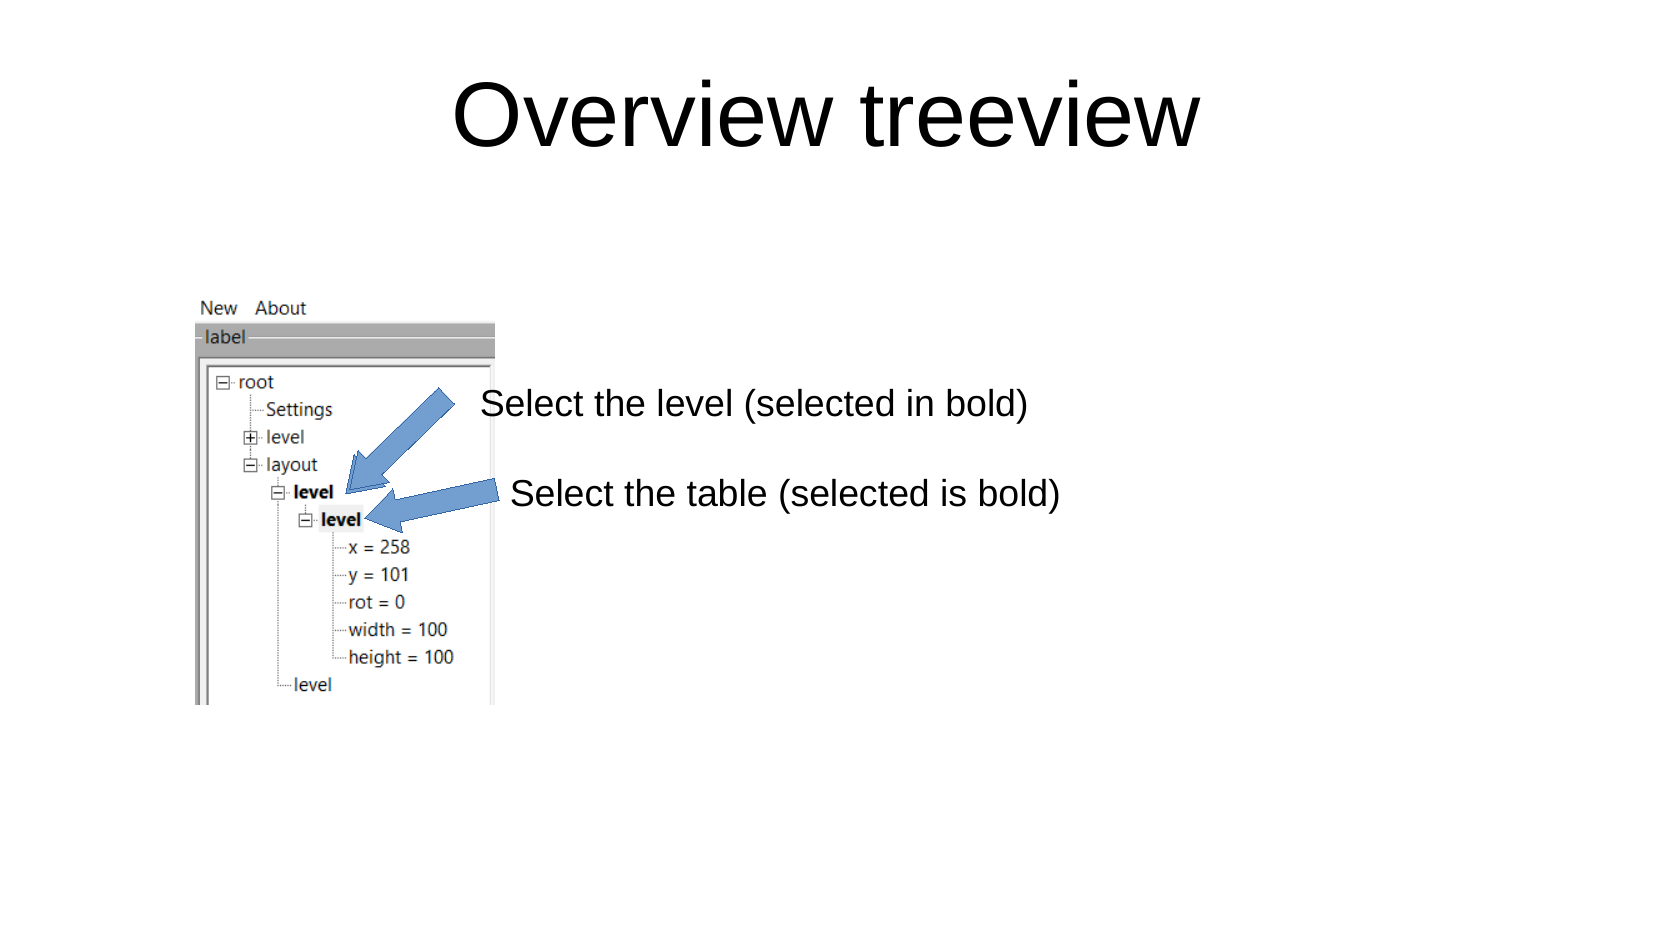

# Overview treeview
Select the level (selected in bold)
Select the table (selected is bold)